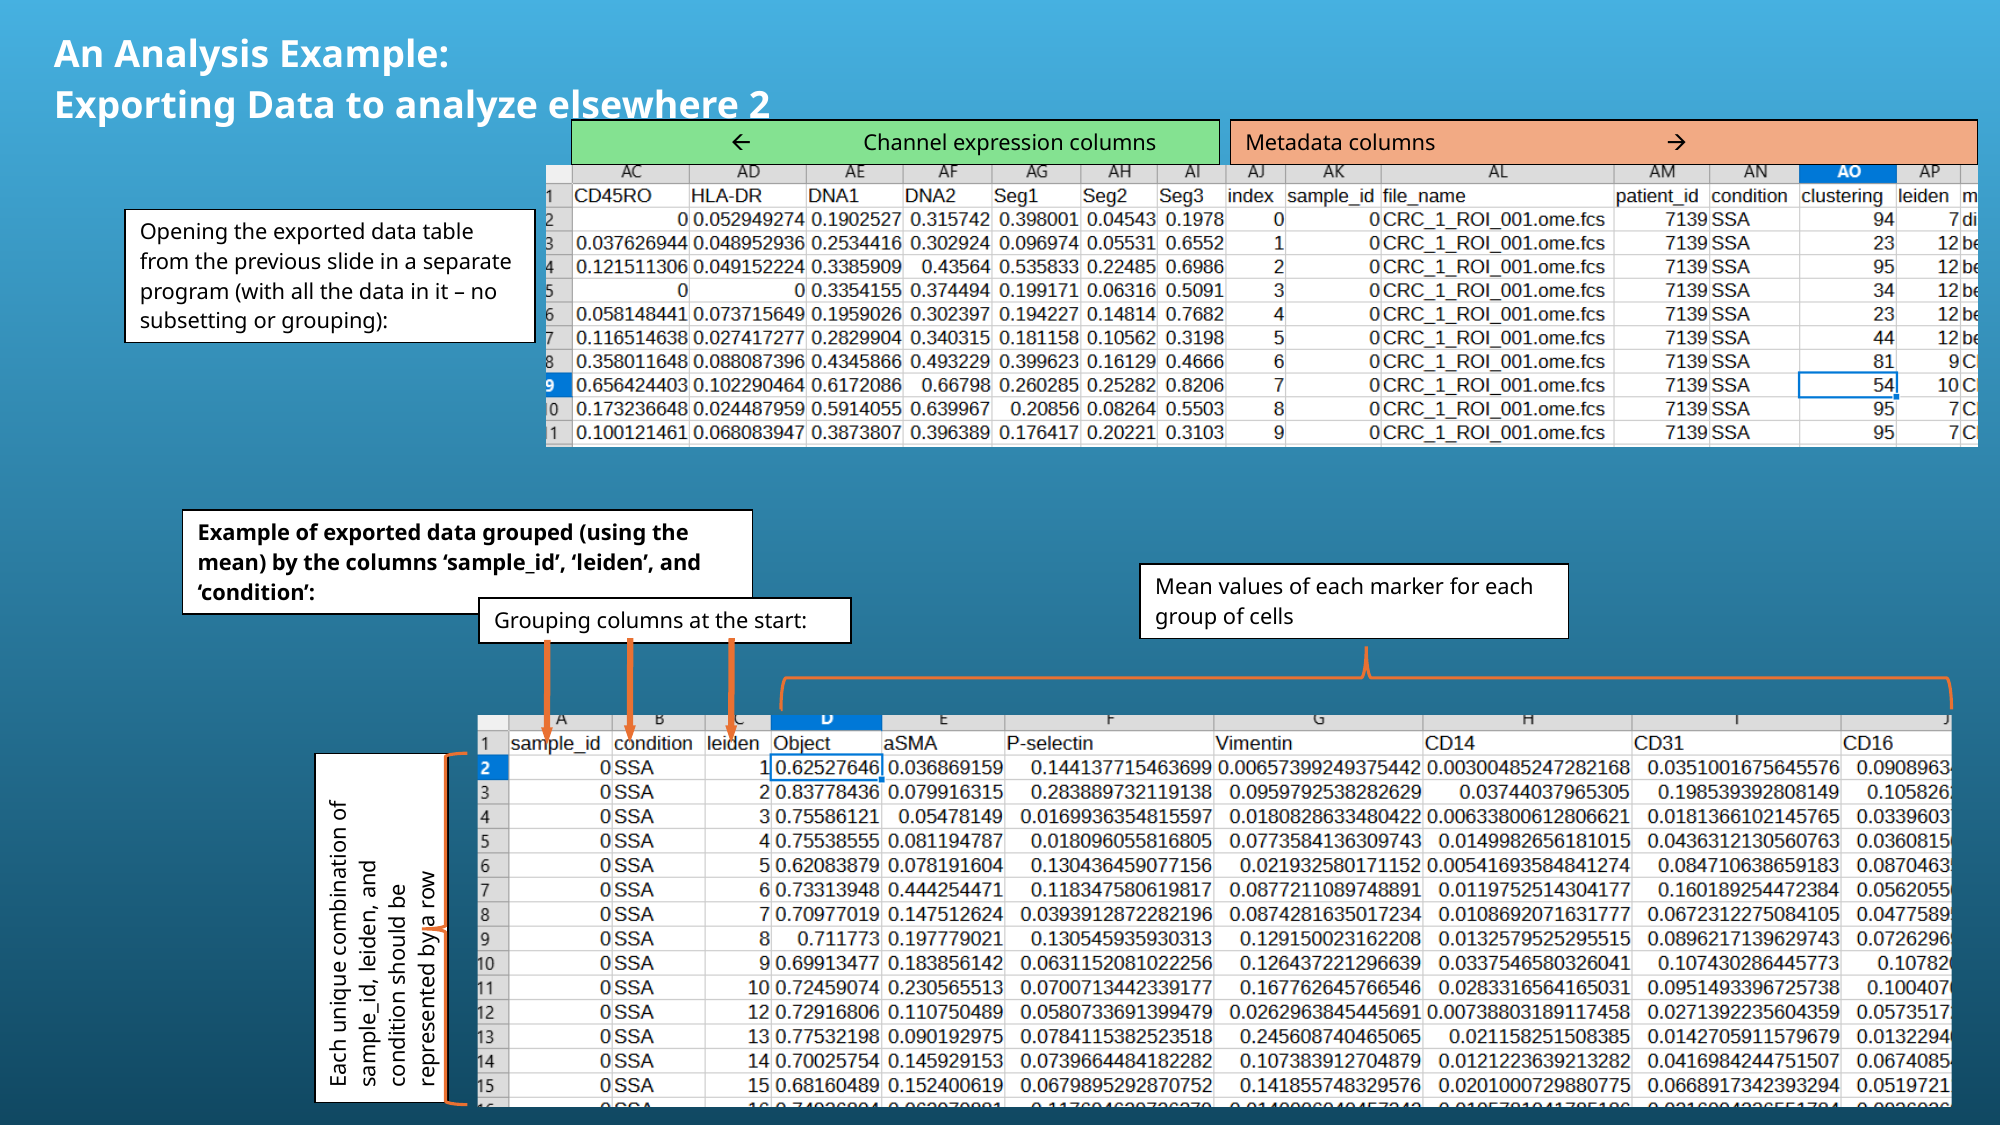

An Analysis Example:
Exporting Data to analyze elsewhere 2
	  	 Channel expression columns
Metadata columns 
Opening the exported data table from the previous slide in a separate program (with all the data in it – no subsetting or grouping):
Example of exported data grouped (using the mean) by the columns ‘sample_id’, ‘leiden’, and ‘condition’:
Mean values of each marker for each group of cells
Grouping columns at the start:
Each unique combination of sample_id, leiden, and condition should be represented by a row